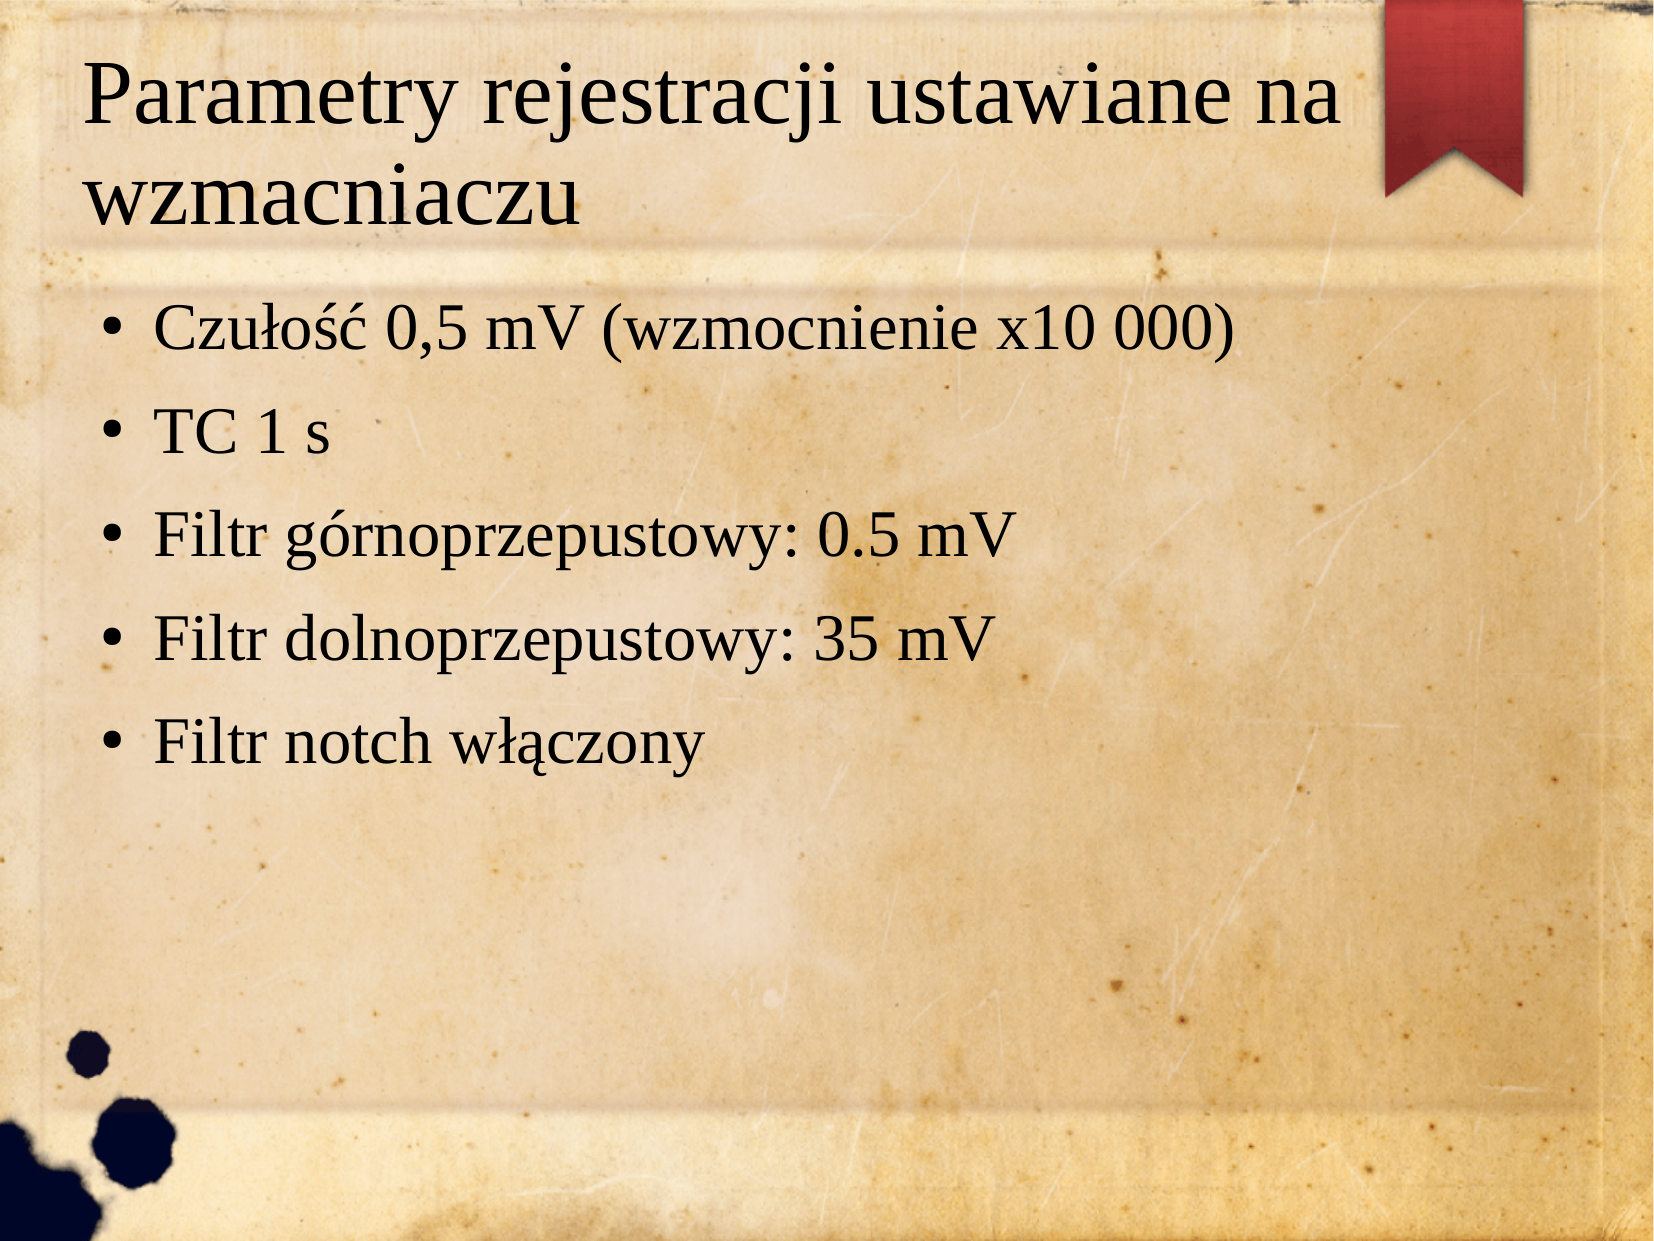

# Parametry rejestracji ustawiane na wzmacniaczu
Czułość 0,5 mV (wzmocnienie x10 000)
TC 1 s
Filtr górnoprzepustowy: 0.5 mV
Filtr dolnoprzepustowy: 35 mV
Filtr notch włączony